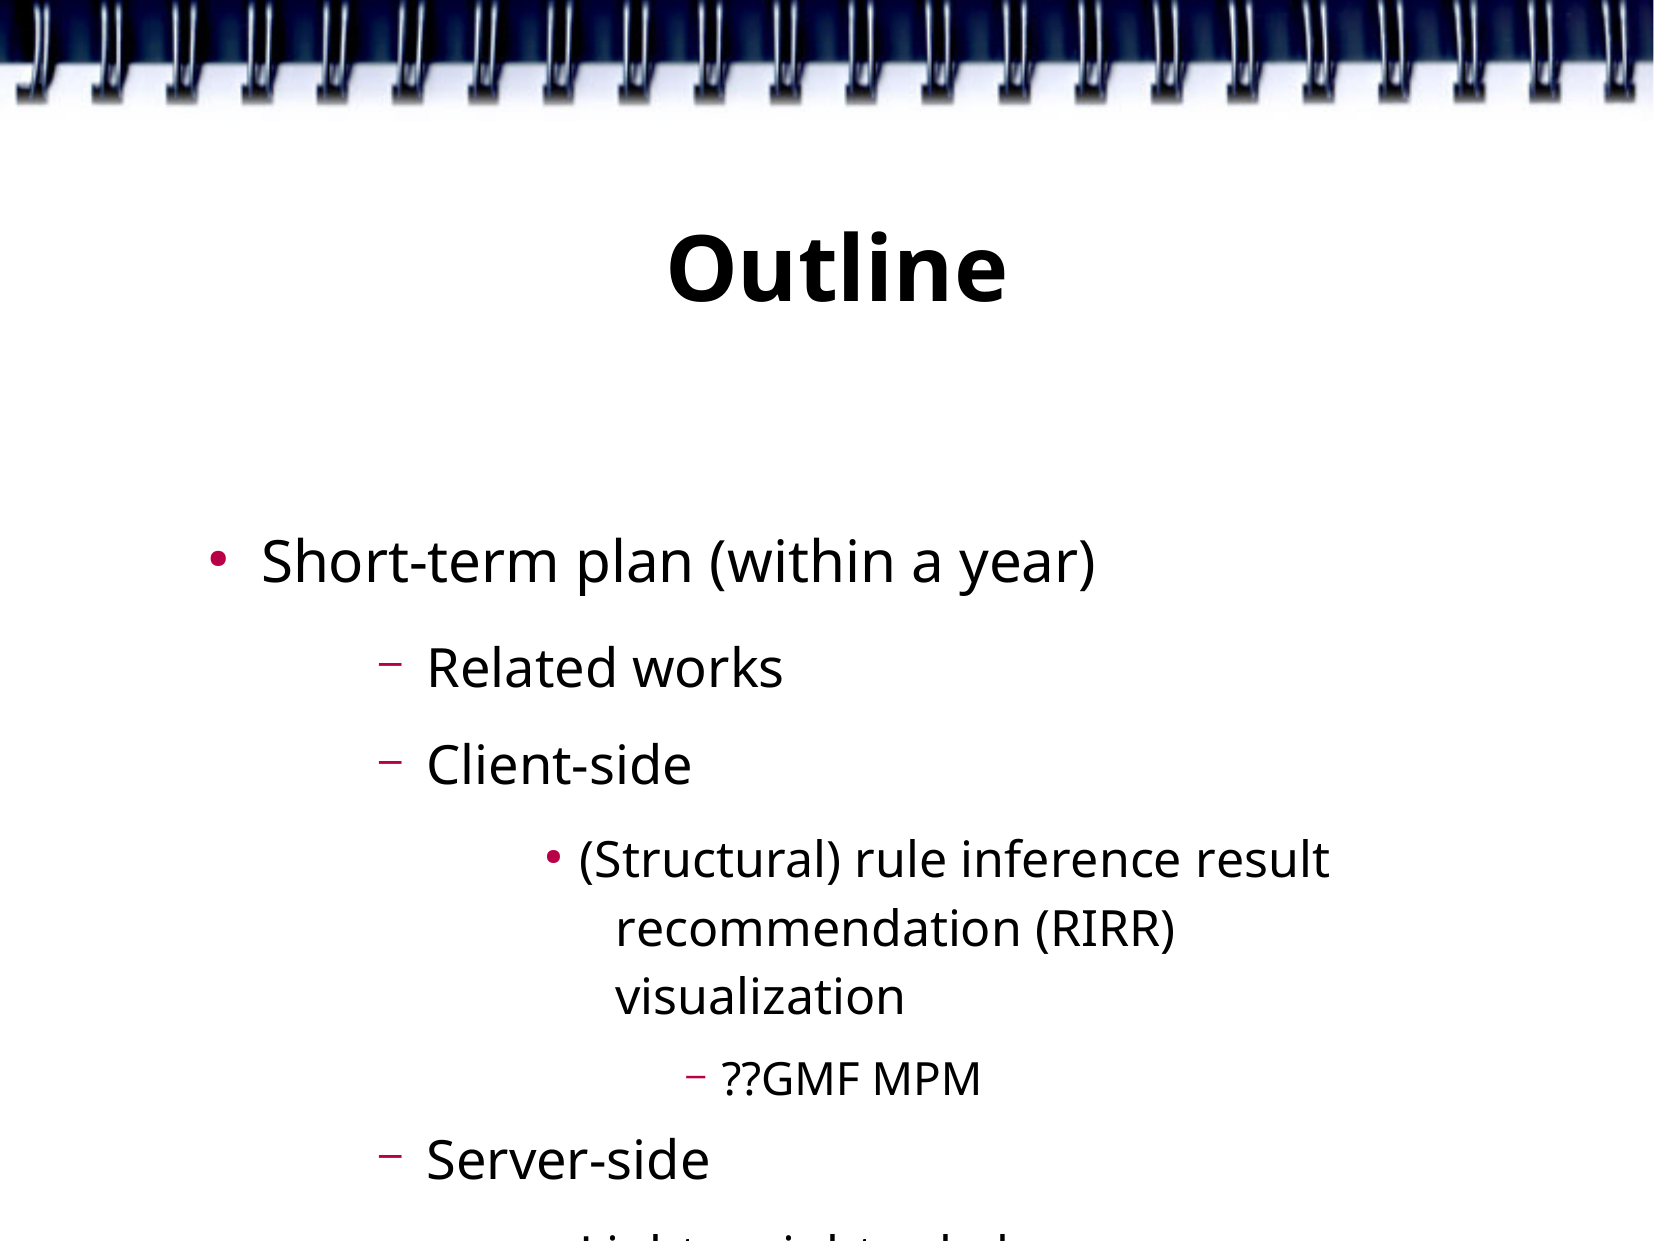

# Outline
Short-term plan (within a year)
Related works
Client-side
(Structural) rule inference result recommendation (RIRR) visualization
??GMF MPM
Server-side
Light-weight rule-base